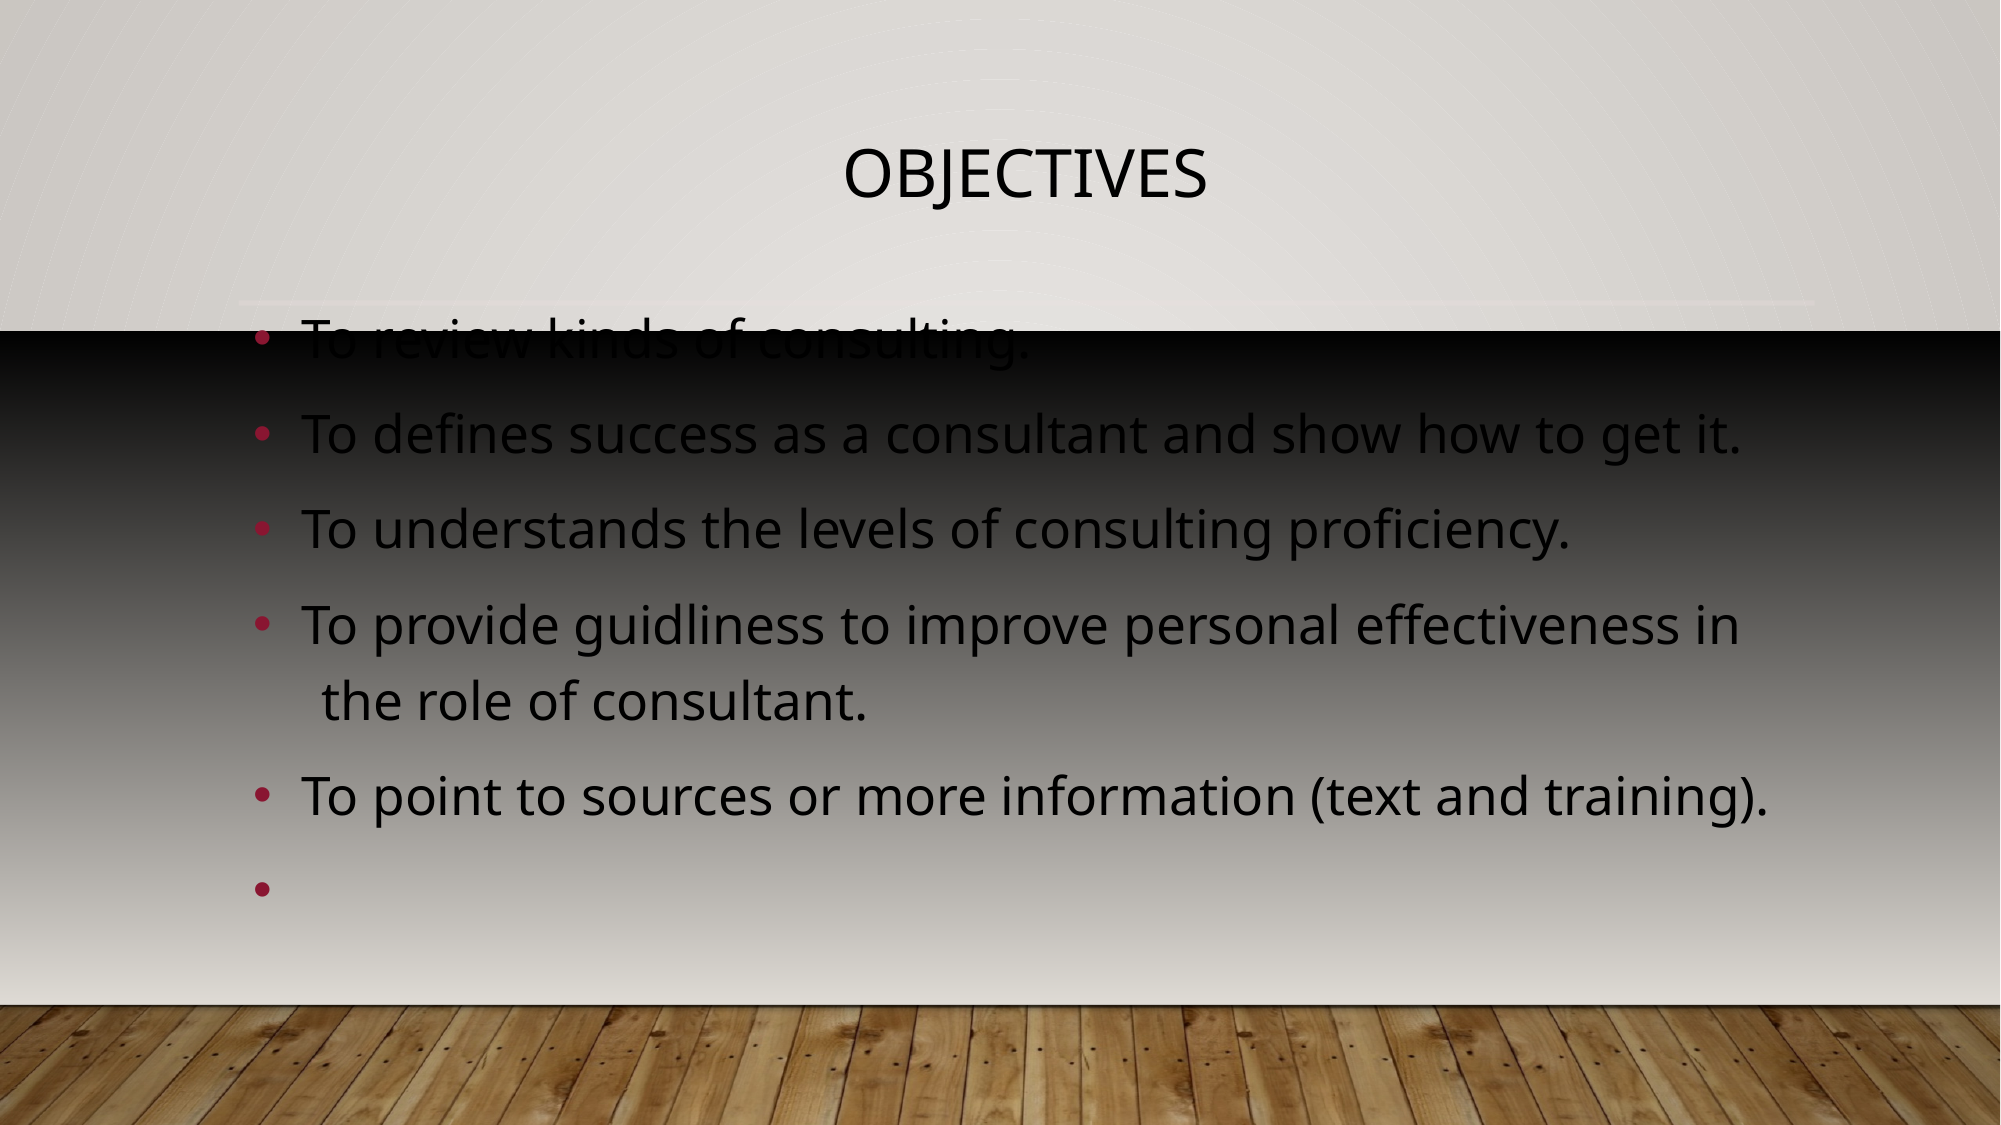

# objectives
 To review kinds of consulting.
 To defines success as a consultant and show how to get it.
 To understands the levels of consulting proficiency.
 To provide guidliness to improve personal effectiveness in the role of consultant.
 To point to sources or more information (text and training).